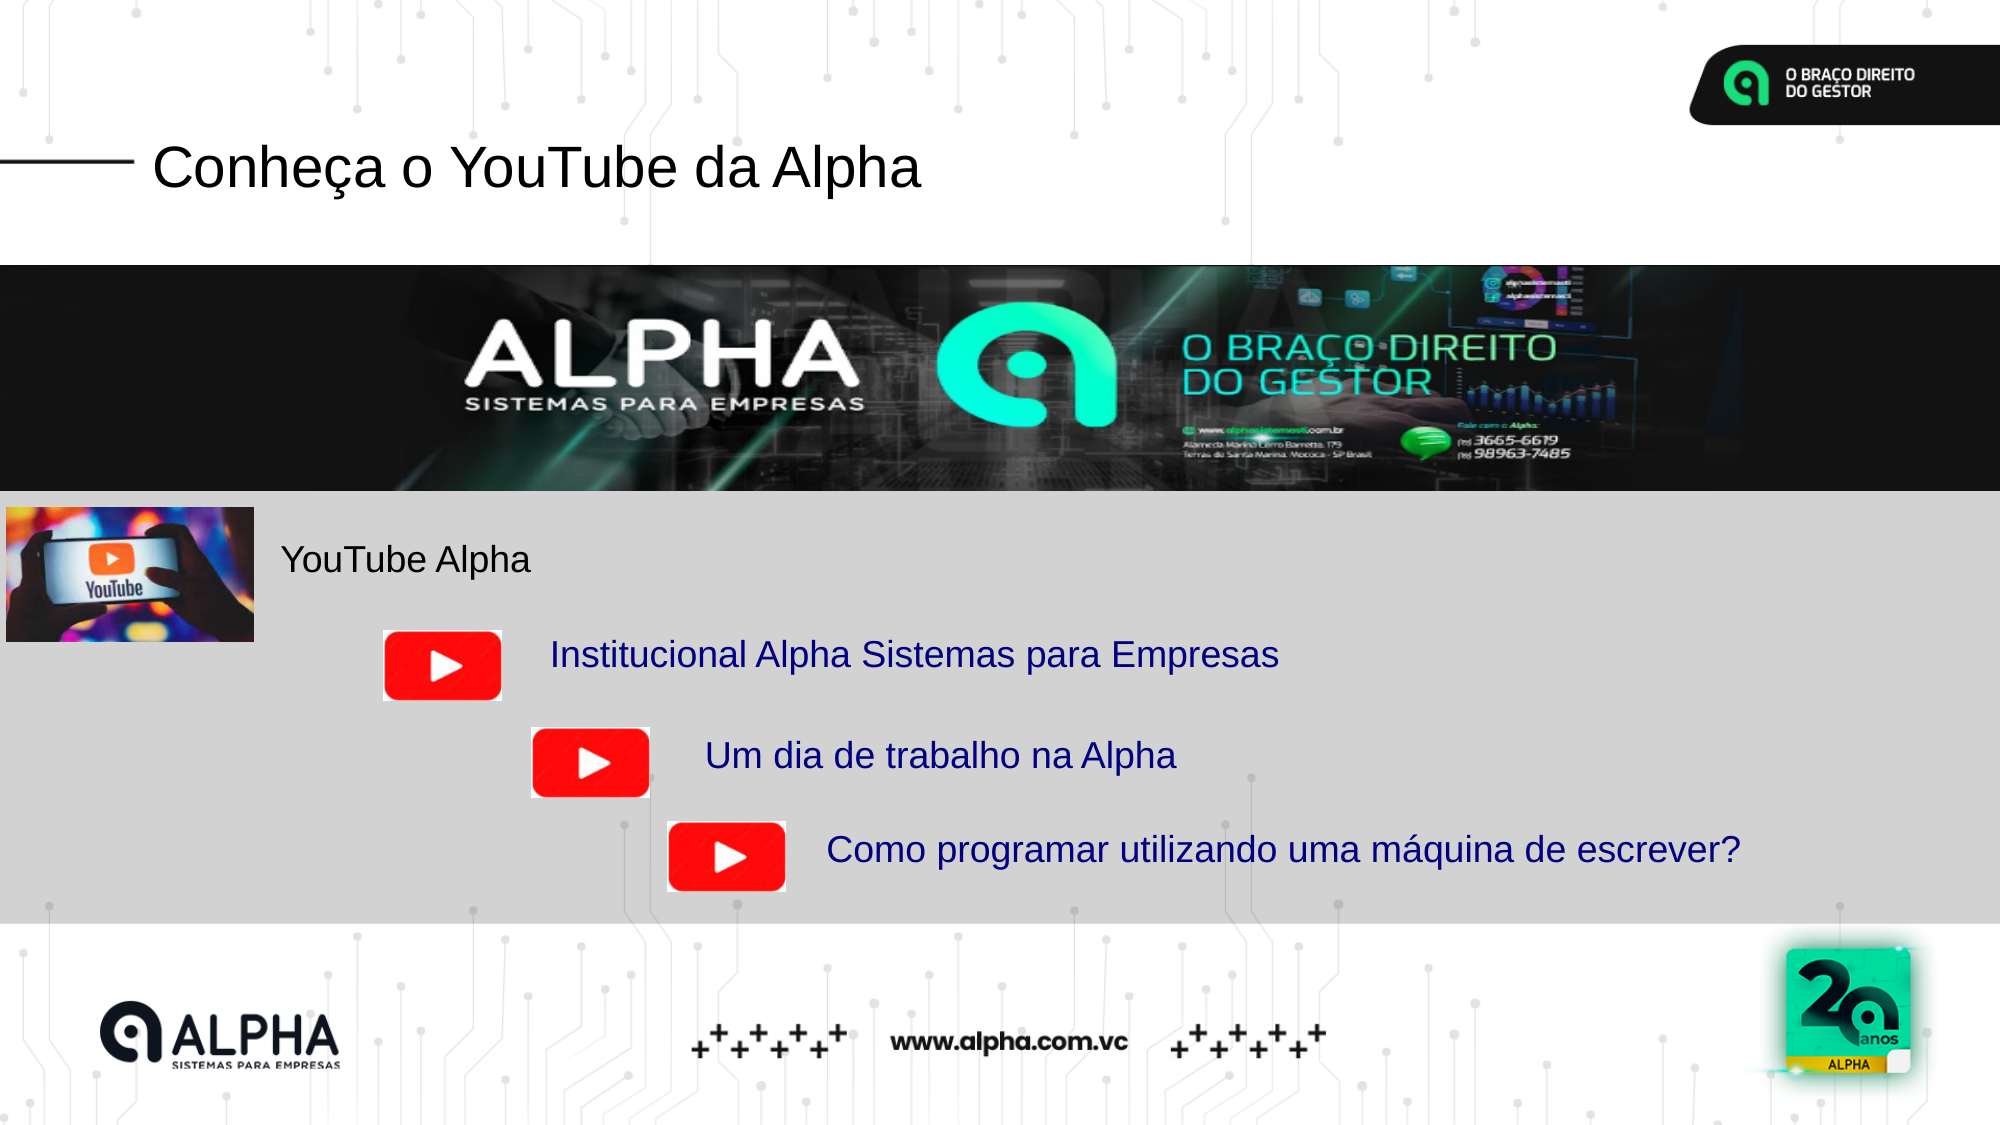

Conheça o YouTube da Alpha
YouTube Alpha
Institucional Alpha Sistemas para Empresas
Um dia de trabalho na Alpha
Como programar utilizando uma máquina de escrever?